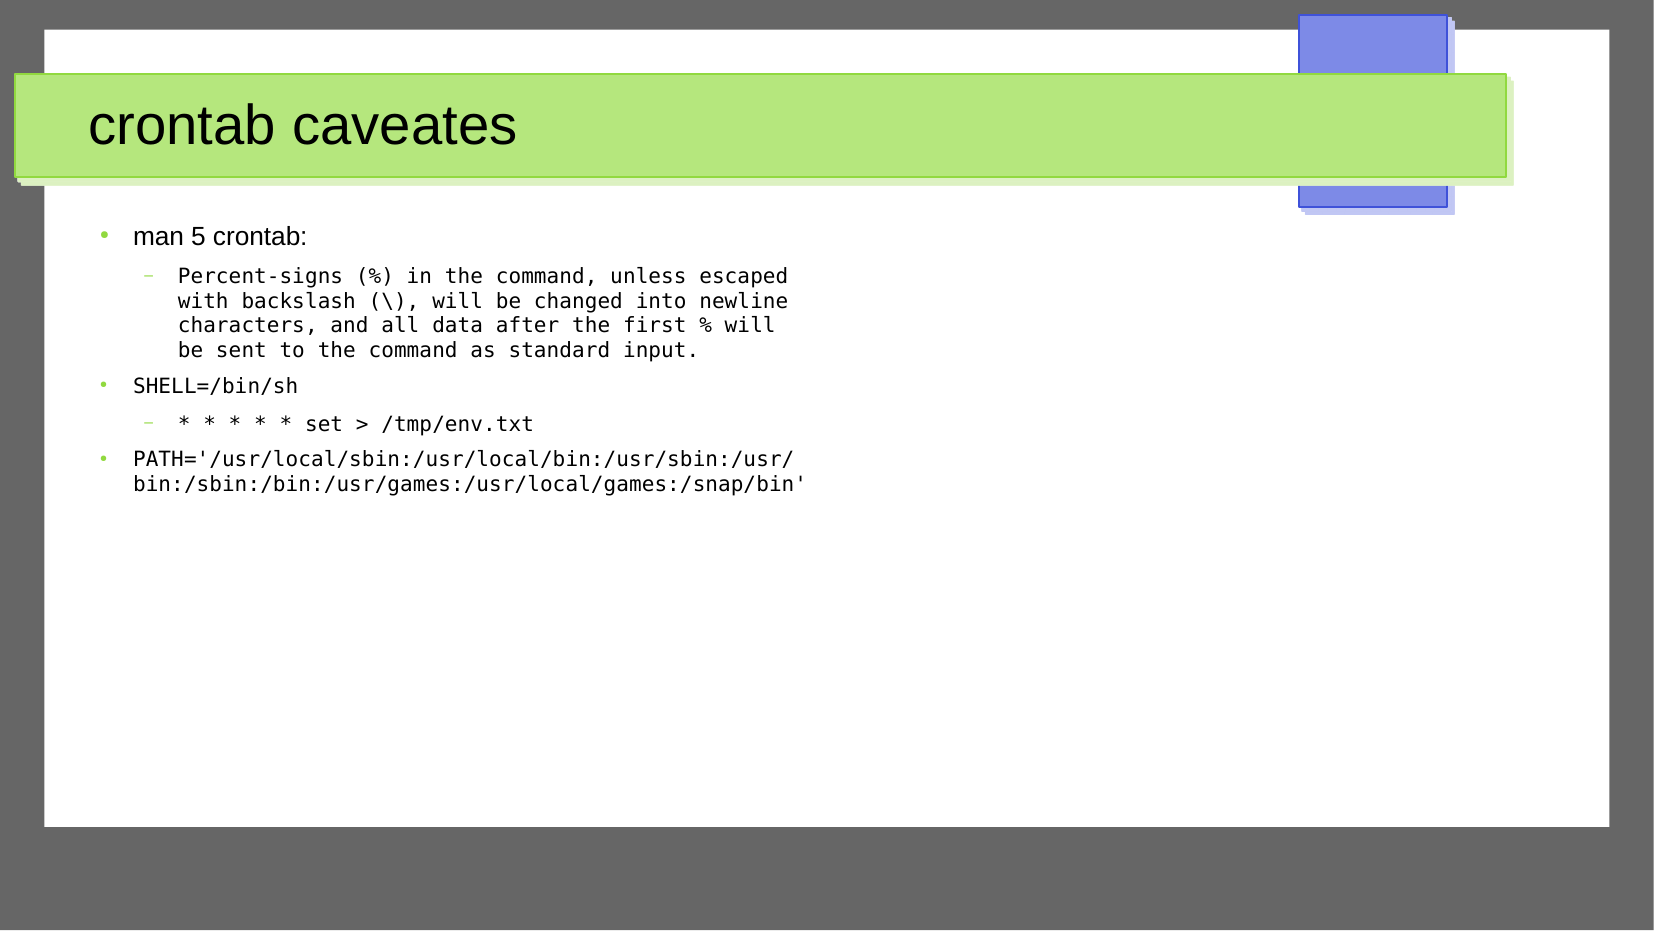

# crontab caveates
man 5 crontab:
Percent-signs (%) in the command, unless escaped with backslash (\), will be changed into newline characters, and all data after the first % will be sent to the command as standard input.
SHELL=/bin/sh
* * * * * set > /tmp/env.txt
PATH='/usr/local/sbin:/usr/local/bin:/usr/sbin:/usr/bin:/sbin:/bin:/usr/games:/usr/local/games:/snap/bin'